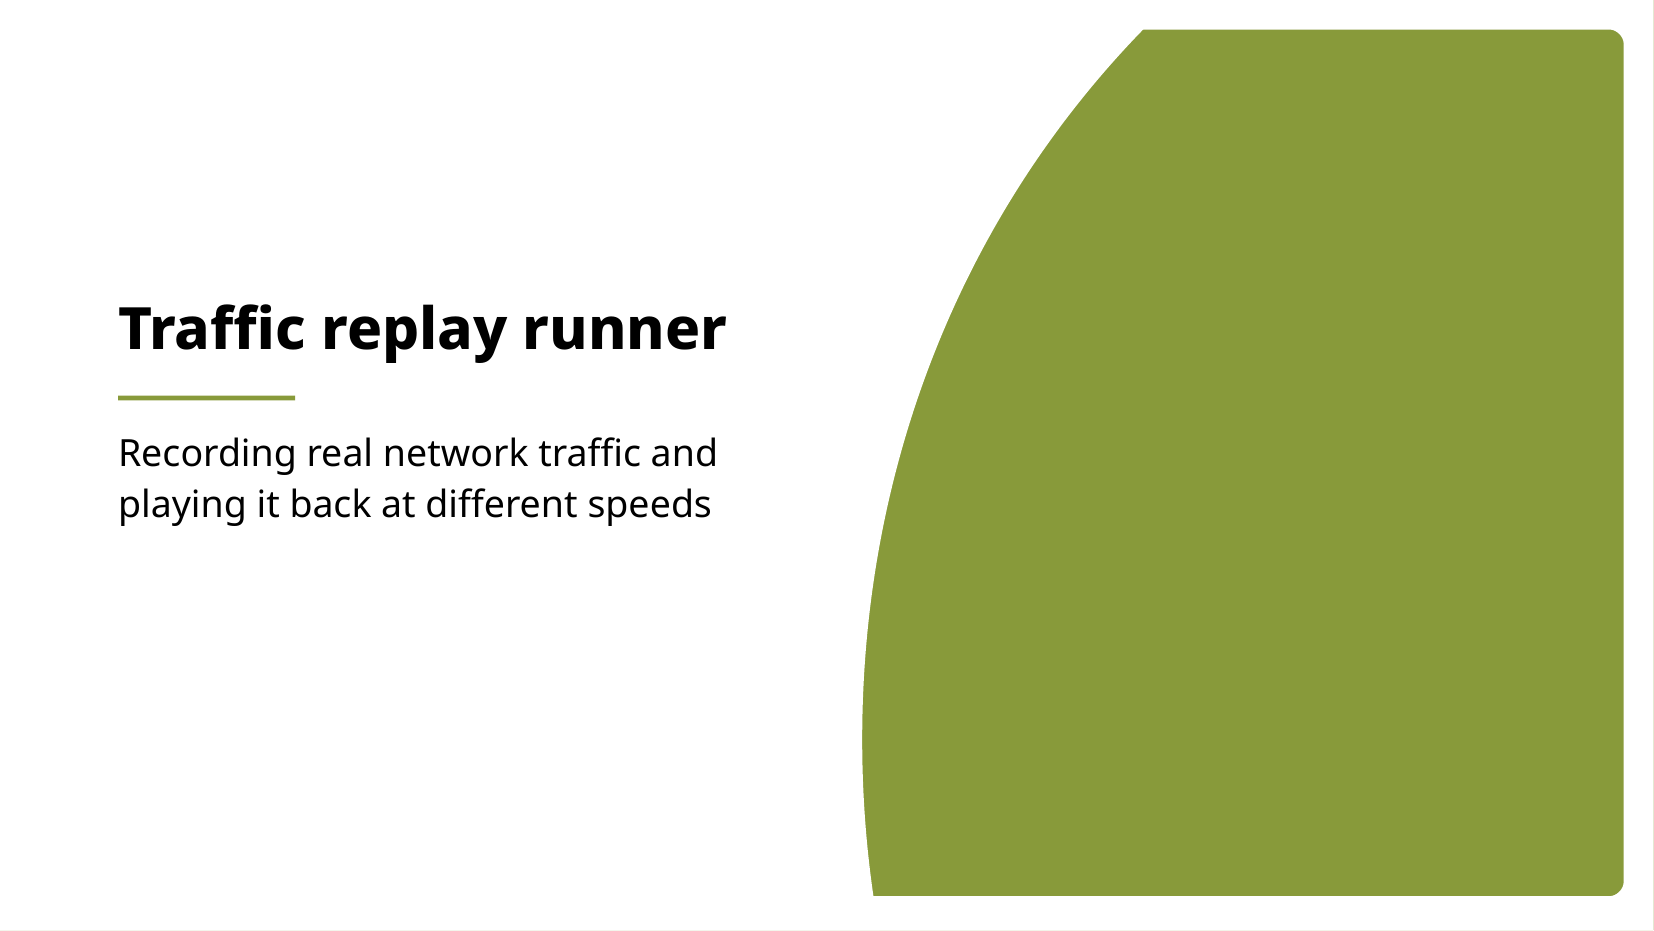

# Traffic replay runner
Recording real network traffic and
playing it back at different speeds